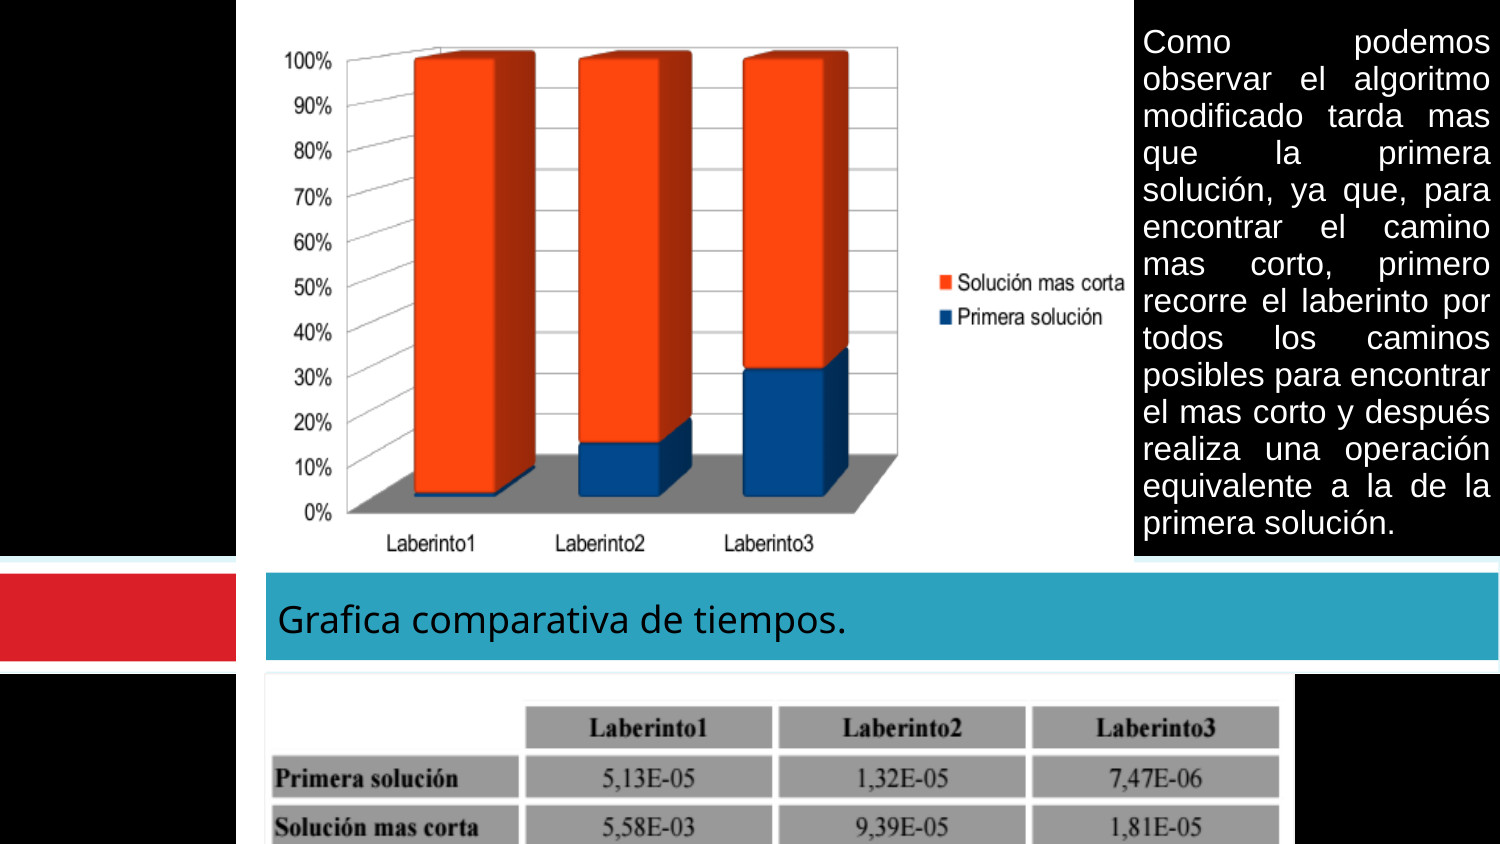

Como podemos observar el algoritmo modificado tarda mas que la primera solución, ya que, para encontrar el camino mas corto, primero recorre el laberinto por todos los caminos posibles para encontrar el mas corto y después realiza una operación equivalente a la de la primera solución.
# Grafica comparativa de tiempos.
| | | | | | |
| --- | --- | --- | --- | --- | --- |
| | | | | | |
| | | | | | |